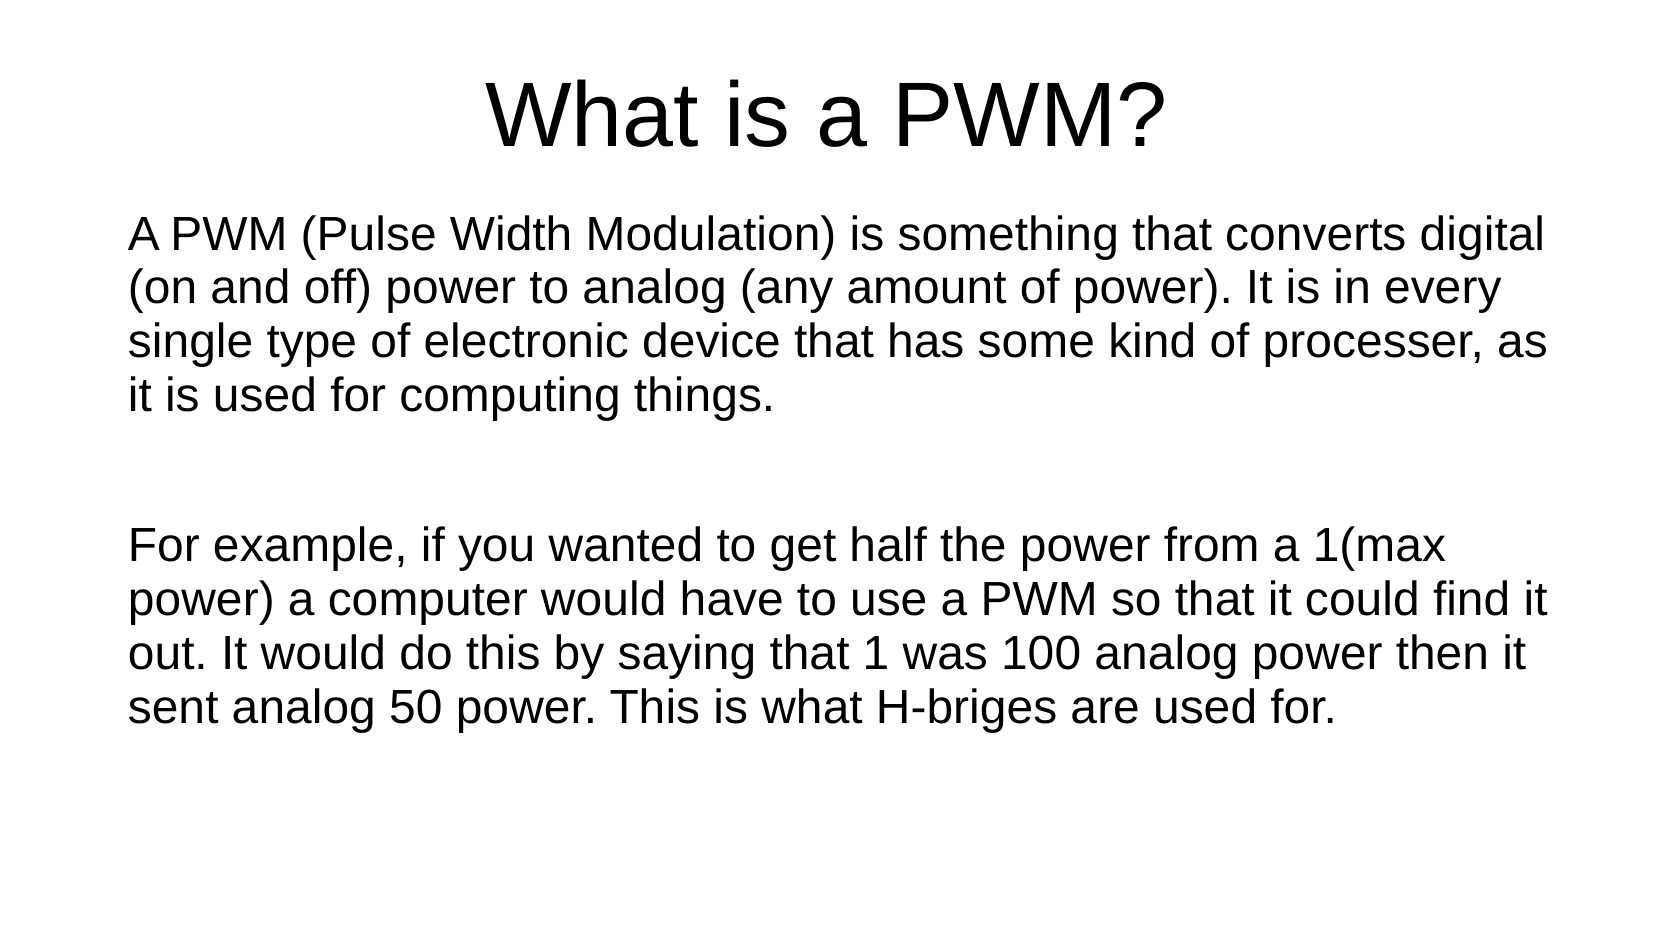

# What is a PWM?
A PWM (Pulse Width Modulation) is something that converts digital (on and off) power to analog (any amount of power). It is in every single type of electronic device that has some kind of processer, as it is used for computing things.
For example, if you wanted to get half the power from a 1(max power) a computer would have to use a PWM so that it could find it out. It would do this by saying that 1 was 100 analog power then it sent analog 50 power. This is what H-briges are used for.